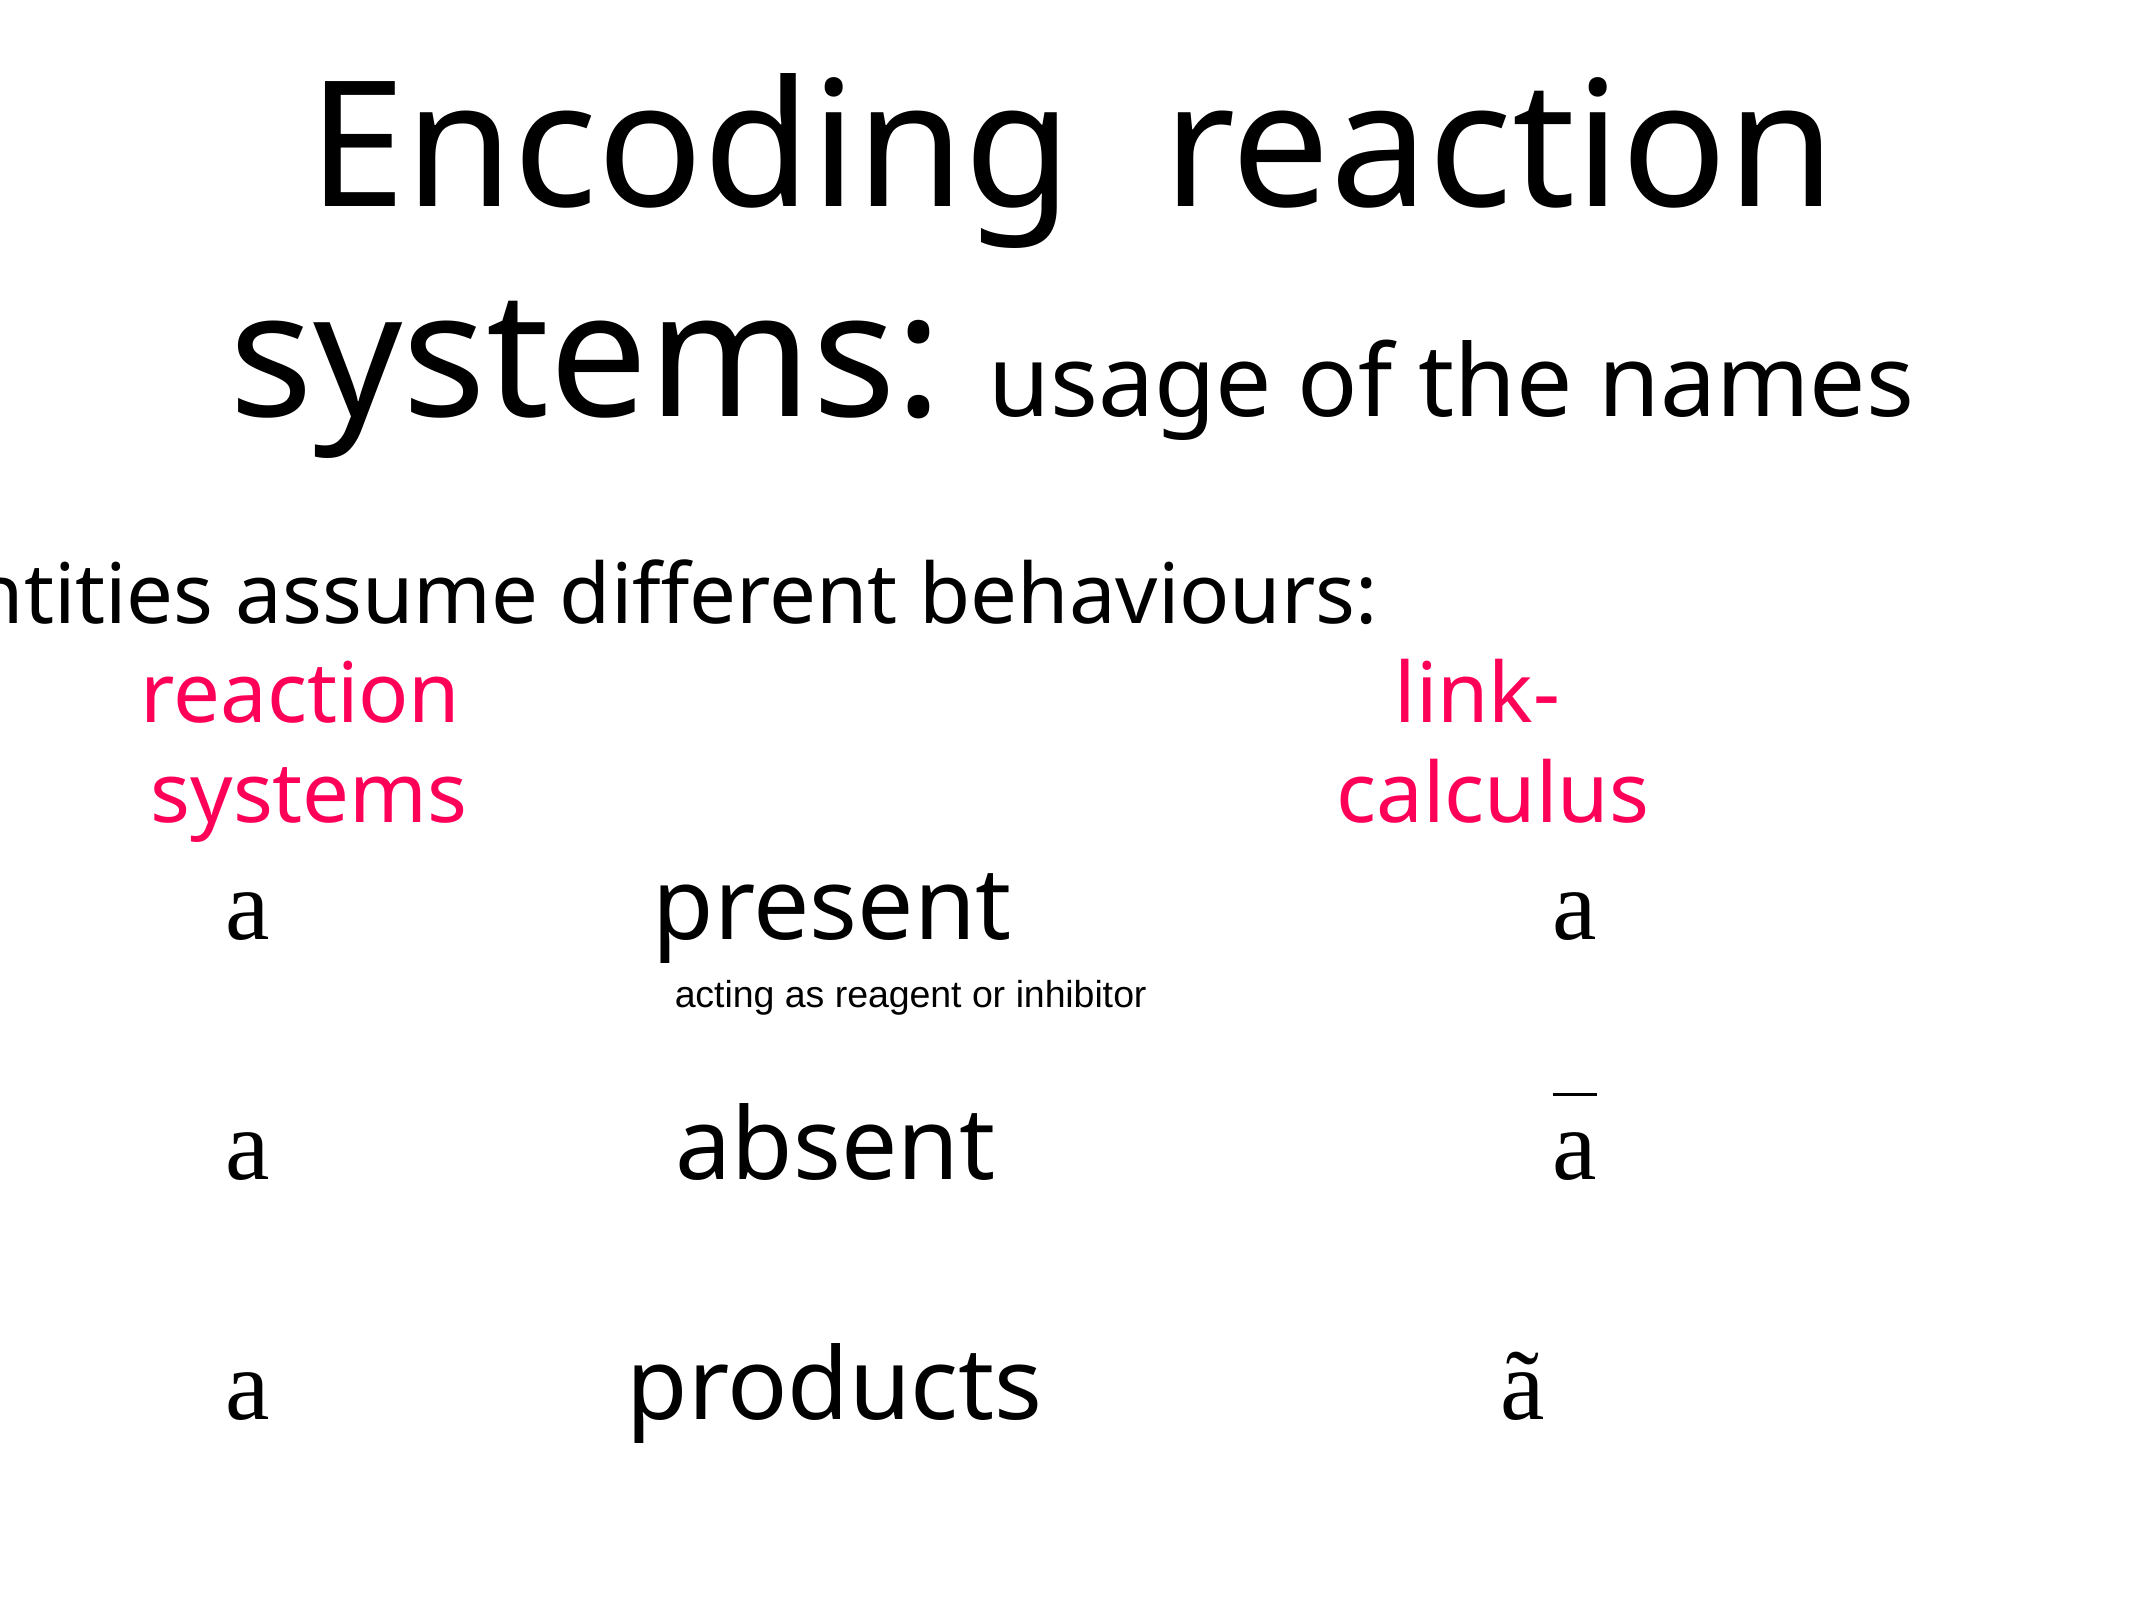

# Encoding reaction systems: usage of the names
entities assume different behaviours:
		 reaction link-
			systems calculus
				a					 present 						 a
				a 				 	 absent 						 a
				a 				 products					 	ã
acting as reagent or inhibitor
45